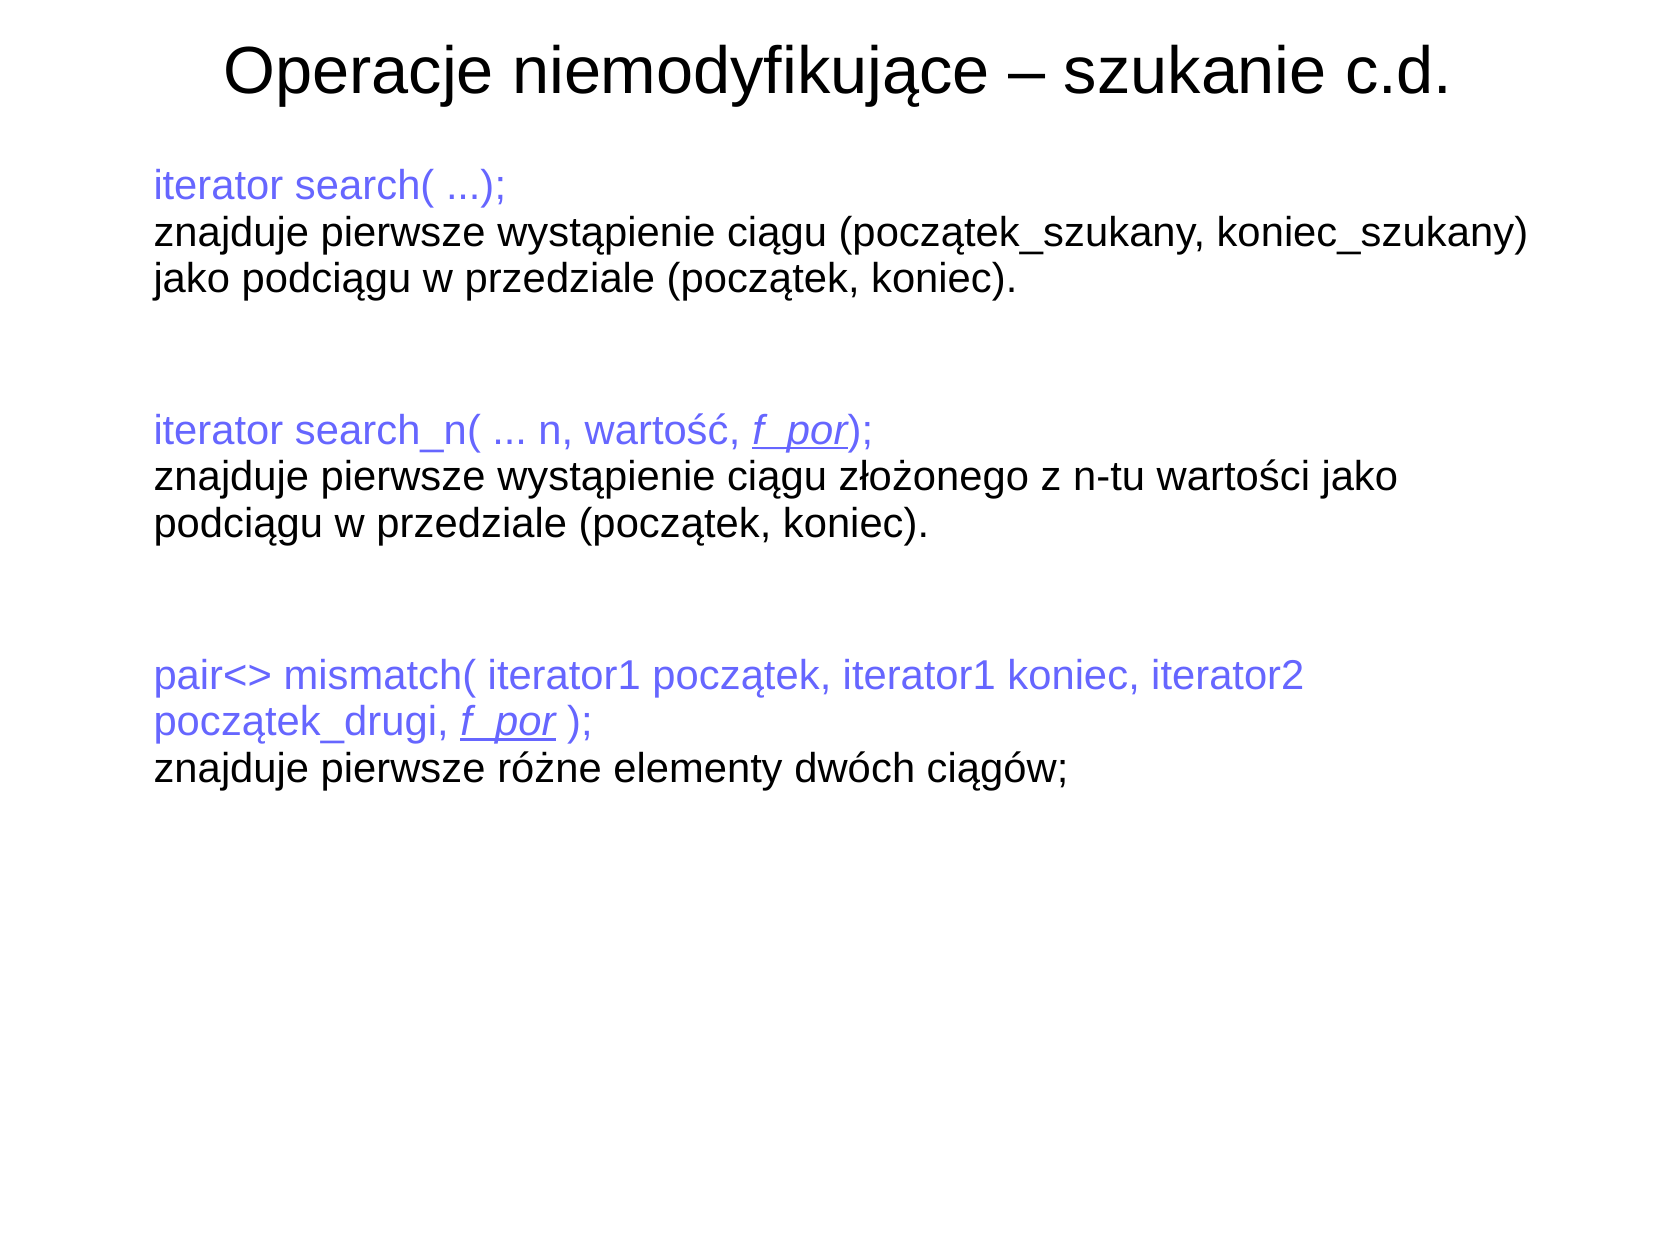

# Operacje niemodyfikujące – szukanie c.d.
iterator search( ...);														znajduje pierwsze wystąpienie ciągu (początek_szukany, koniec_szukany) jako podciągu w przedziale (początek, koniec).
iterator search_n( ... n, wartość, f_por);									znajduje pierwsze wystąpienie ciągu złożonego z n-tu wartości jako podciągu w przedziale (początek, koniec).
pair<> mismatch( iterator1 początek, iterator1 koniec, iterator2 początek_drugi, f_por ); 											znajduje pierwsze różne elementy dwóch ciągów;